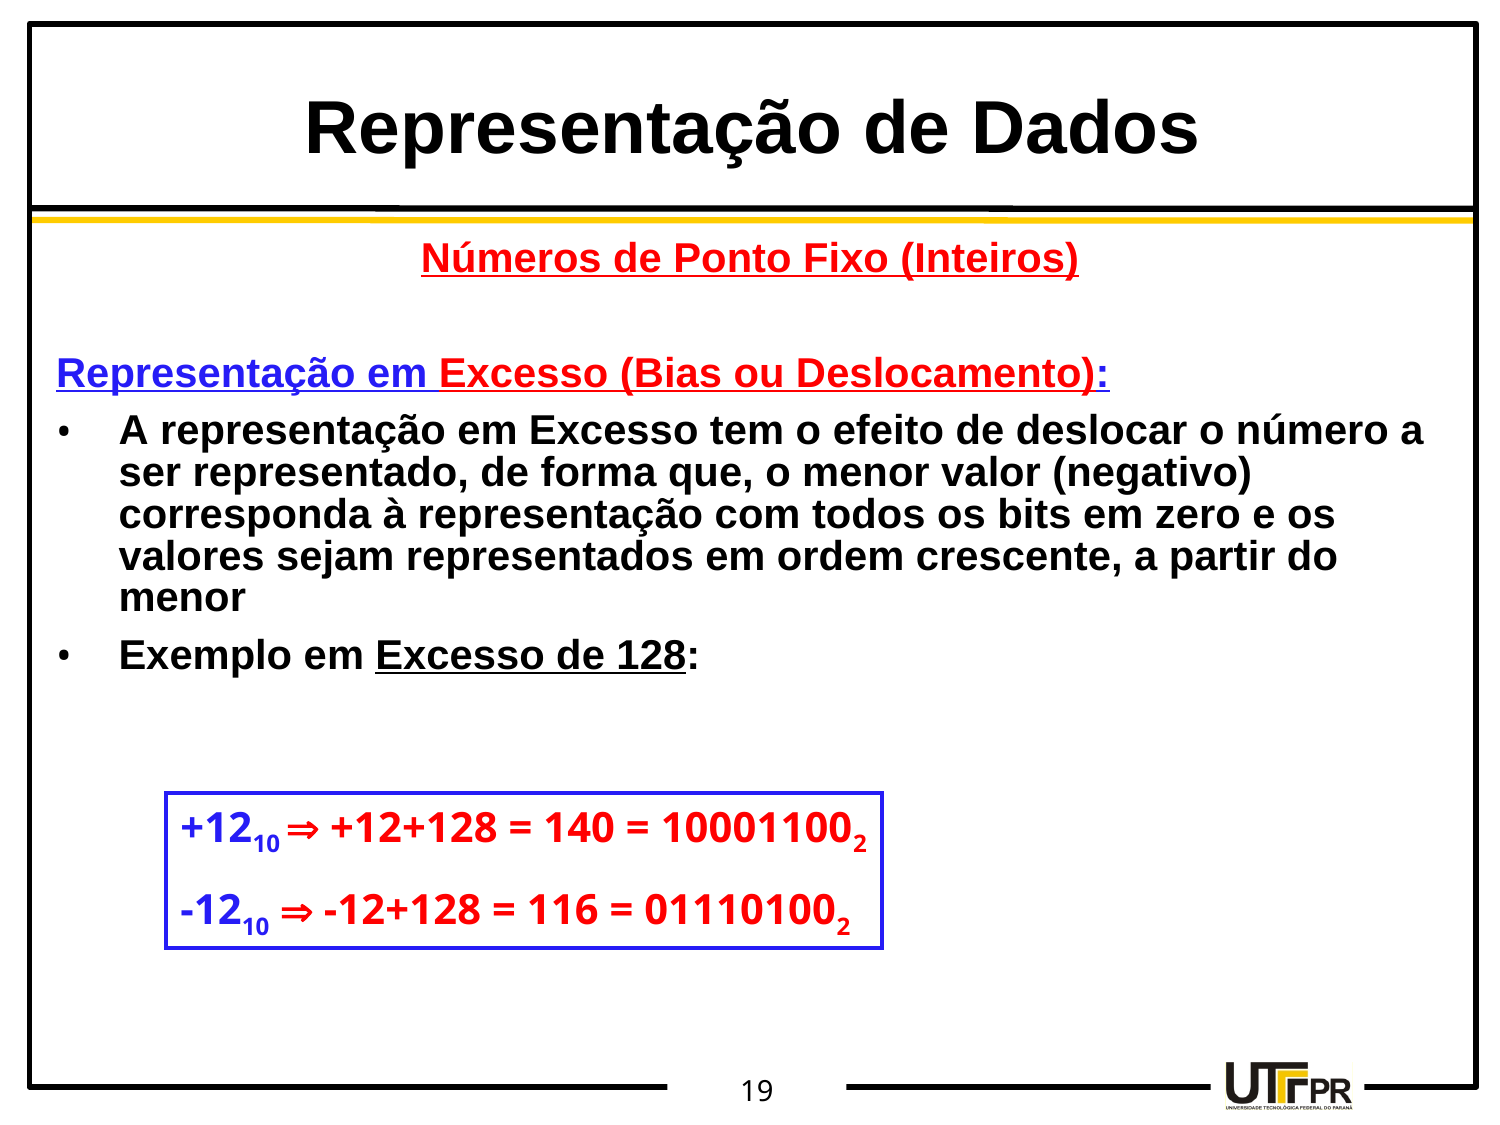

Representação de Dados
# Números de Ponto Fixo (Inteiros)
Representação em Excesso (Bias ou Deslocamento):
A representação em Excesso tem o efeito de deslocar o número a ser representado, de forma que, o menor valor (negativo) corresponda à representação com todos os bits em zero e os valores sejam representados em ordem crescente, a partir do menor
Exemplo em Excesso de 128:
+1210  +12+128 = 140 = 100011002
-1210  -12+128 = 116 = 011101002